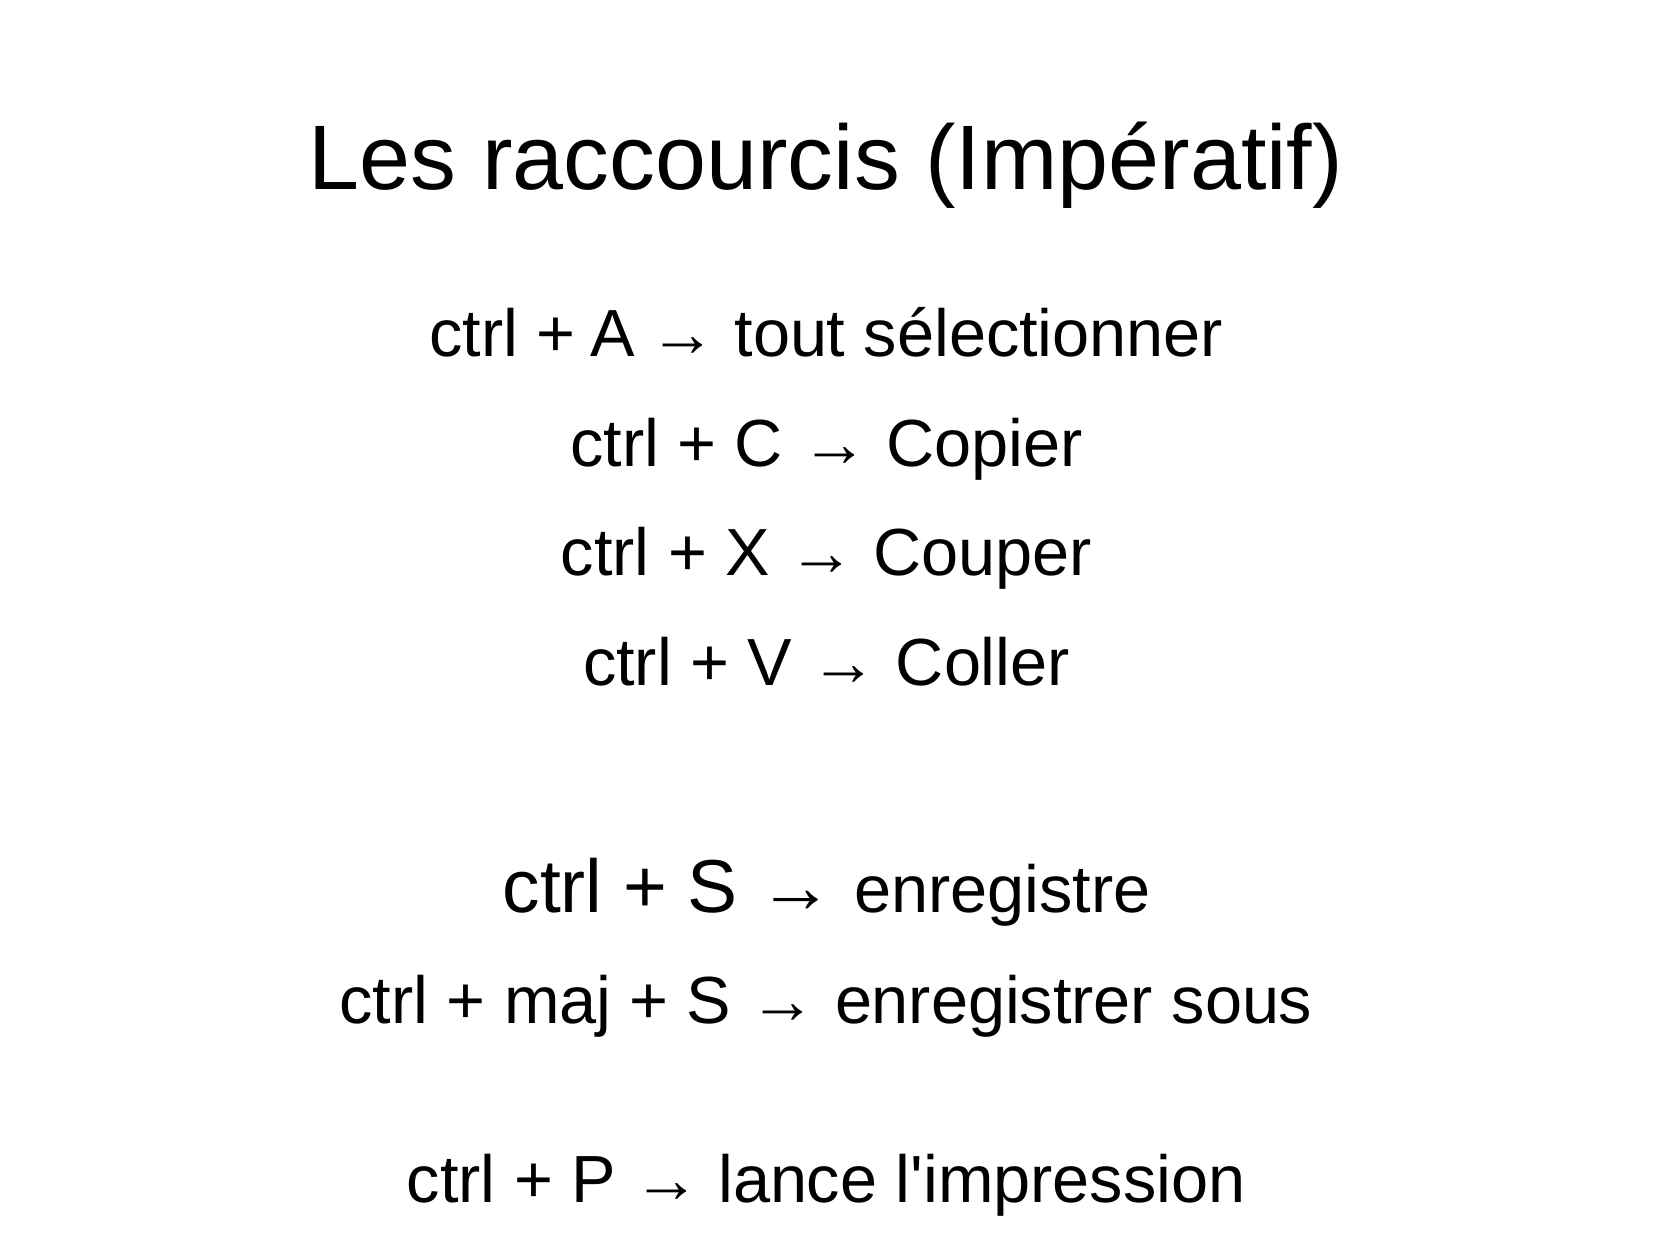

# Les raccourcis (Impératif)
ctrl + A → tout sélectionner
ctrl + C → Copier
ctrl + X → Couper
ctrl + V → Coller
ctrl + S → enregistre
ctrl + maj + S → enregistrer sous
ctrl + P → lance l'impression